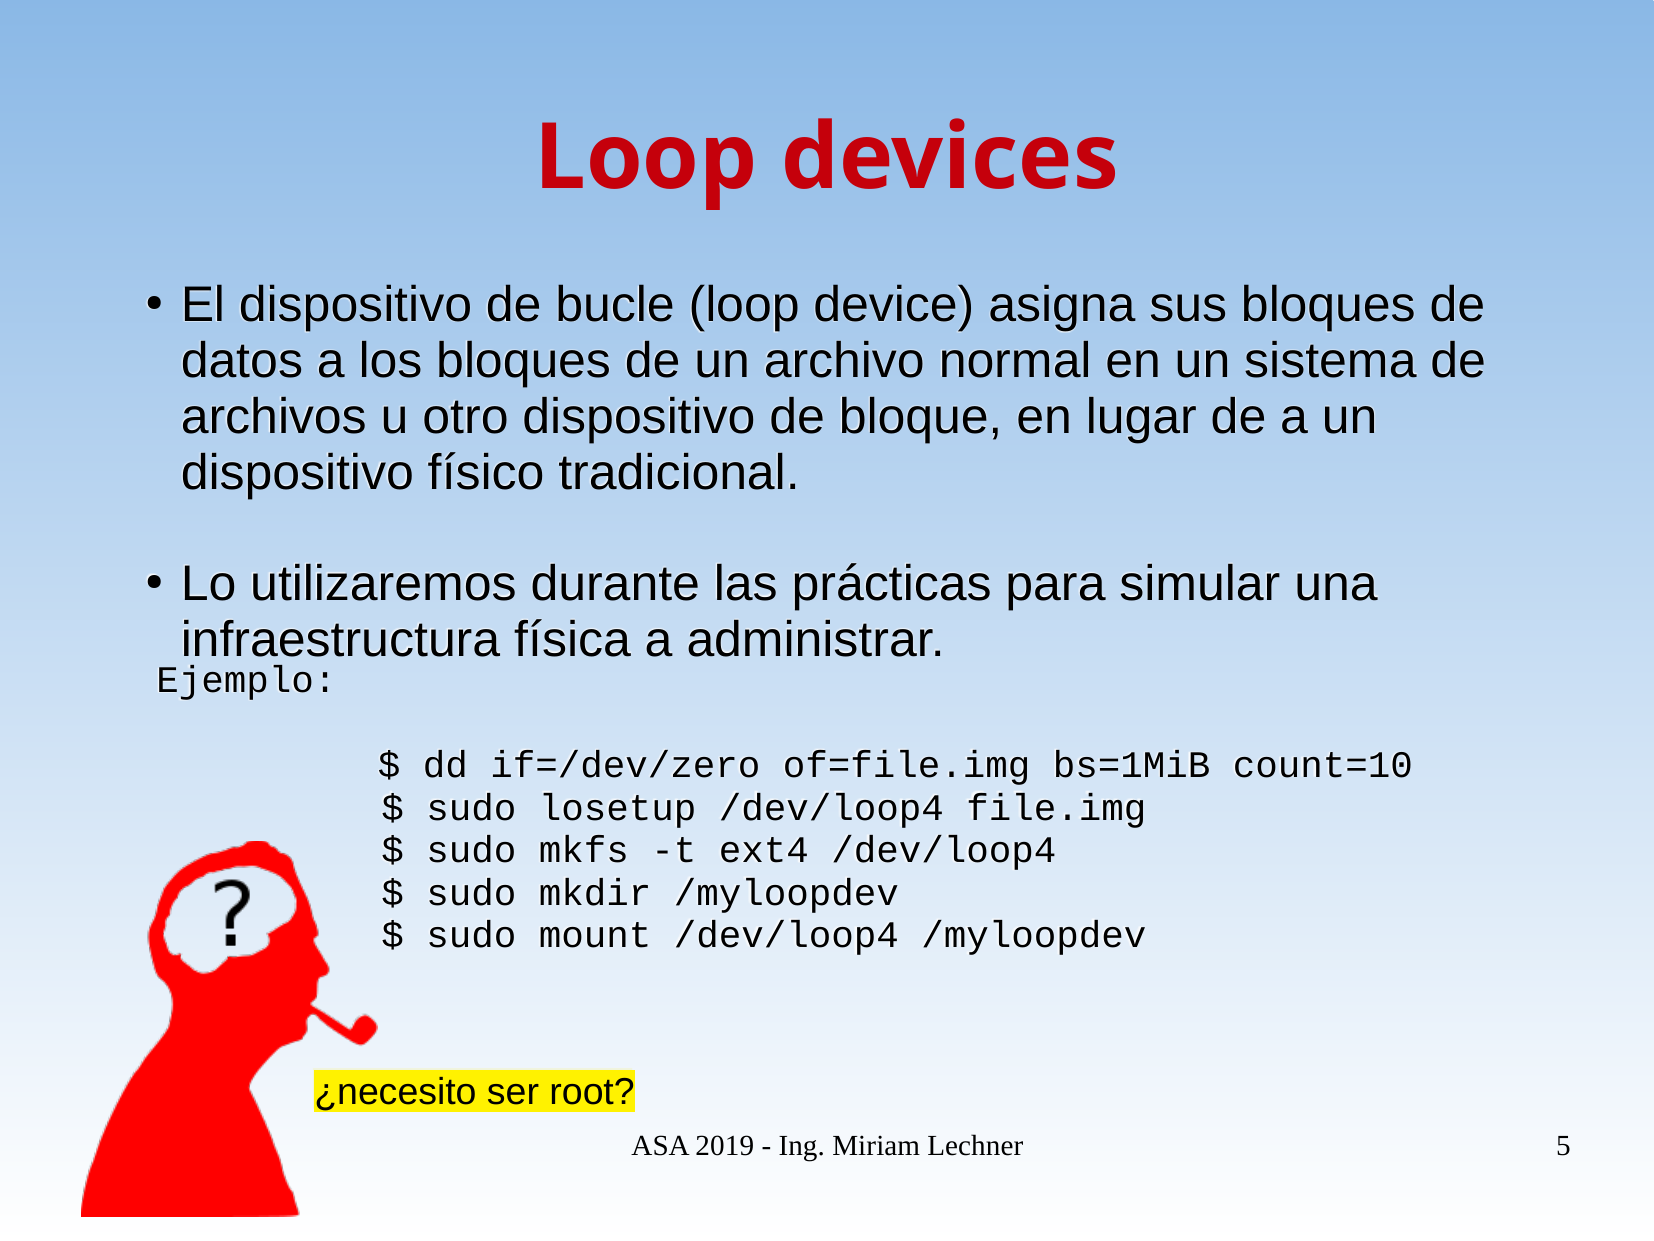

# Loop devices
El dispositivo de bucle (loop device) asigna sus bloques de
datos a los bloques de un archivo normal en un sistema de
archivos u otro dispositivo de bloque, en lugar de a un
dispositivo físico tradicional.
Lo utilizaremos durante las prácticas para simular una
infraestructura física a administrar.
Ejemplo:
			$ dd if=/dev/zero of=file.img bs=1MiB count=10
 $ sudo losetup /dev/loop4 file.img
 $ sudo mkfs -t ext4 /dev/loop4
 $ sudo mkdir /myloopdev
 $ sudo mount /dev/loop4 /myloopdev
¿necesito ser root?
ASA 2019 - Ing. Miriam Lechner
5